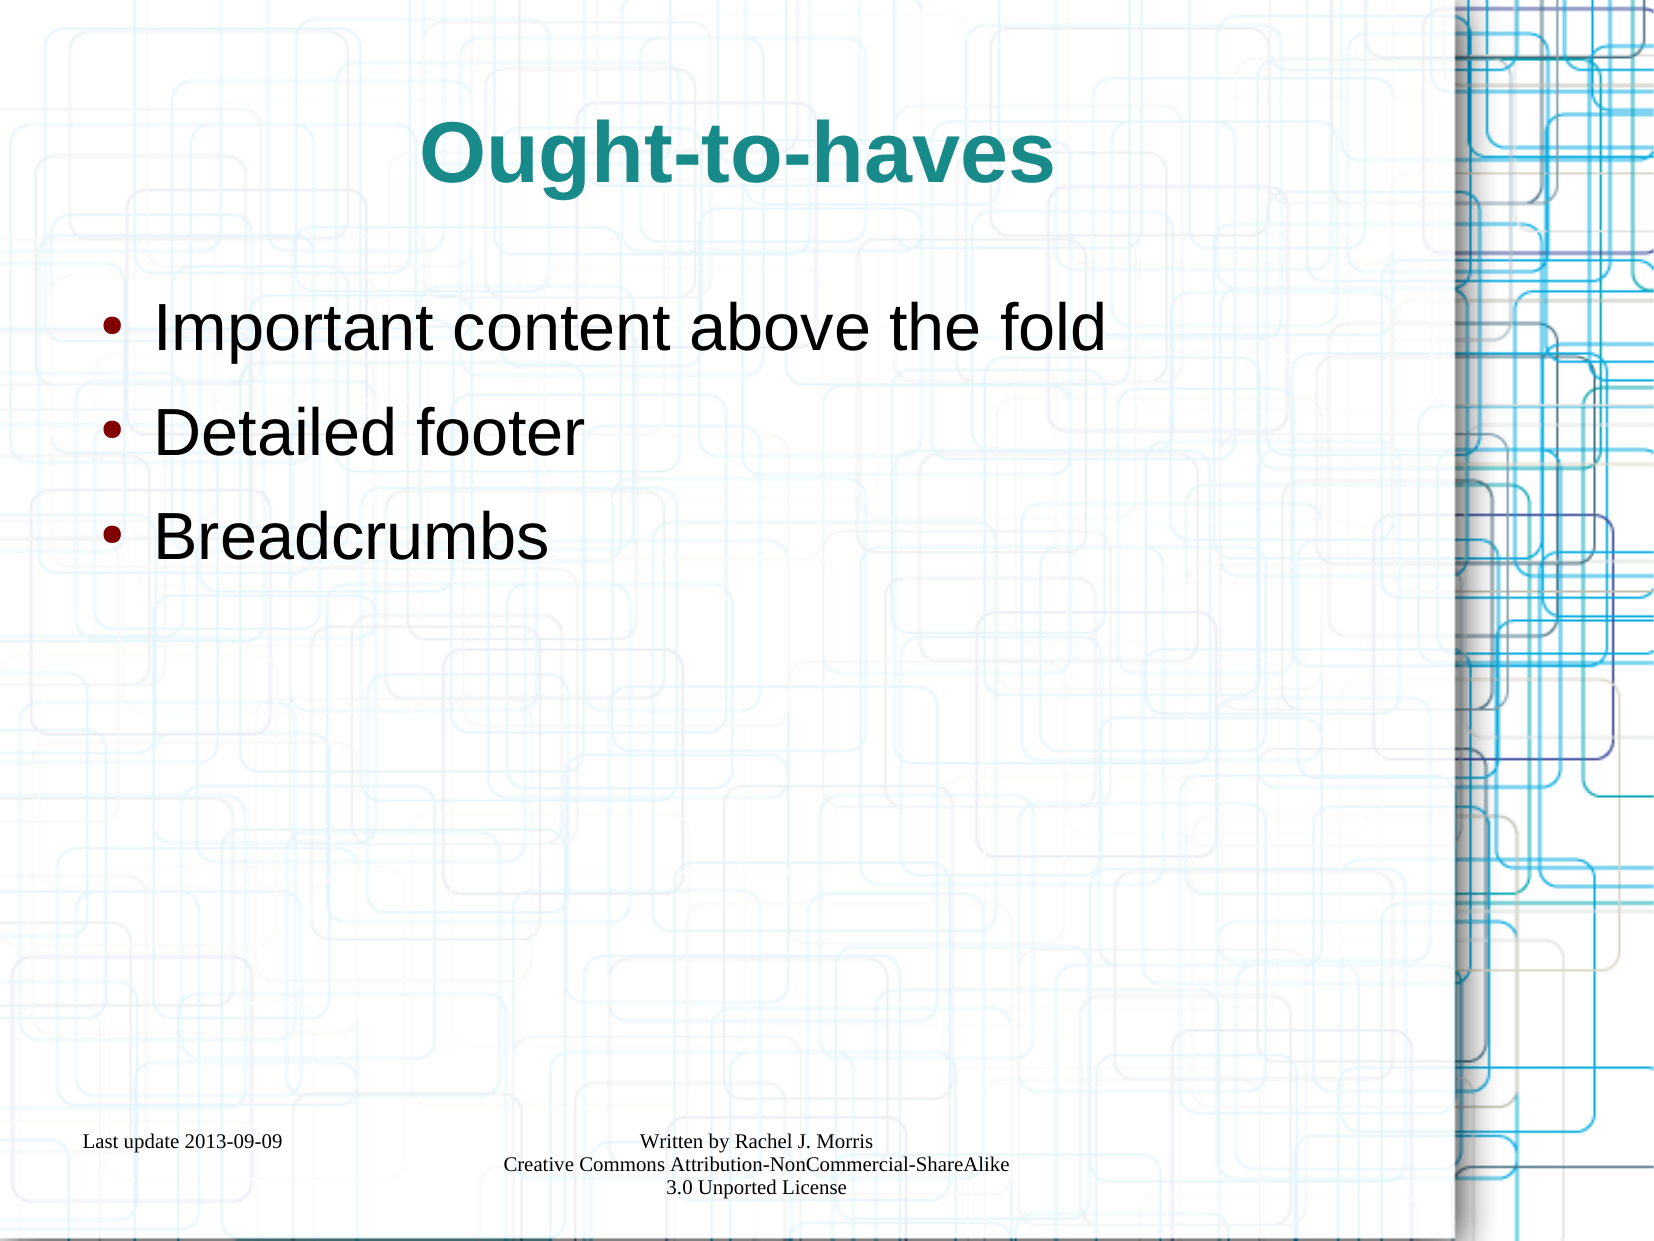

# Ought-to-haves
Important content above the fold
Detailed footer
Breadcrumbs